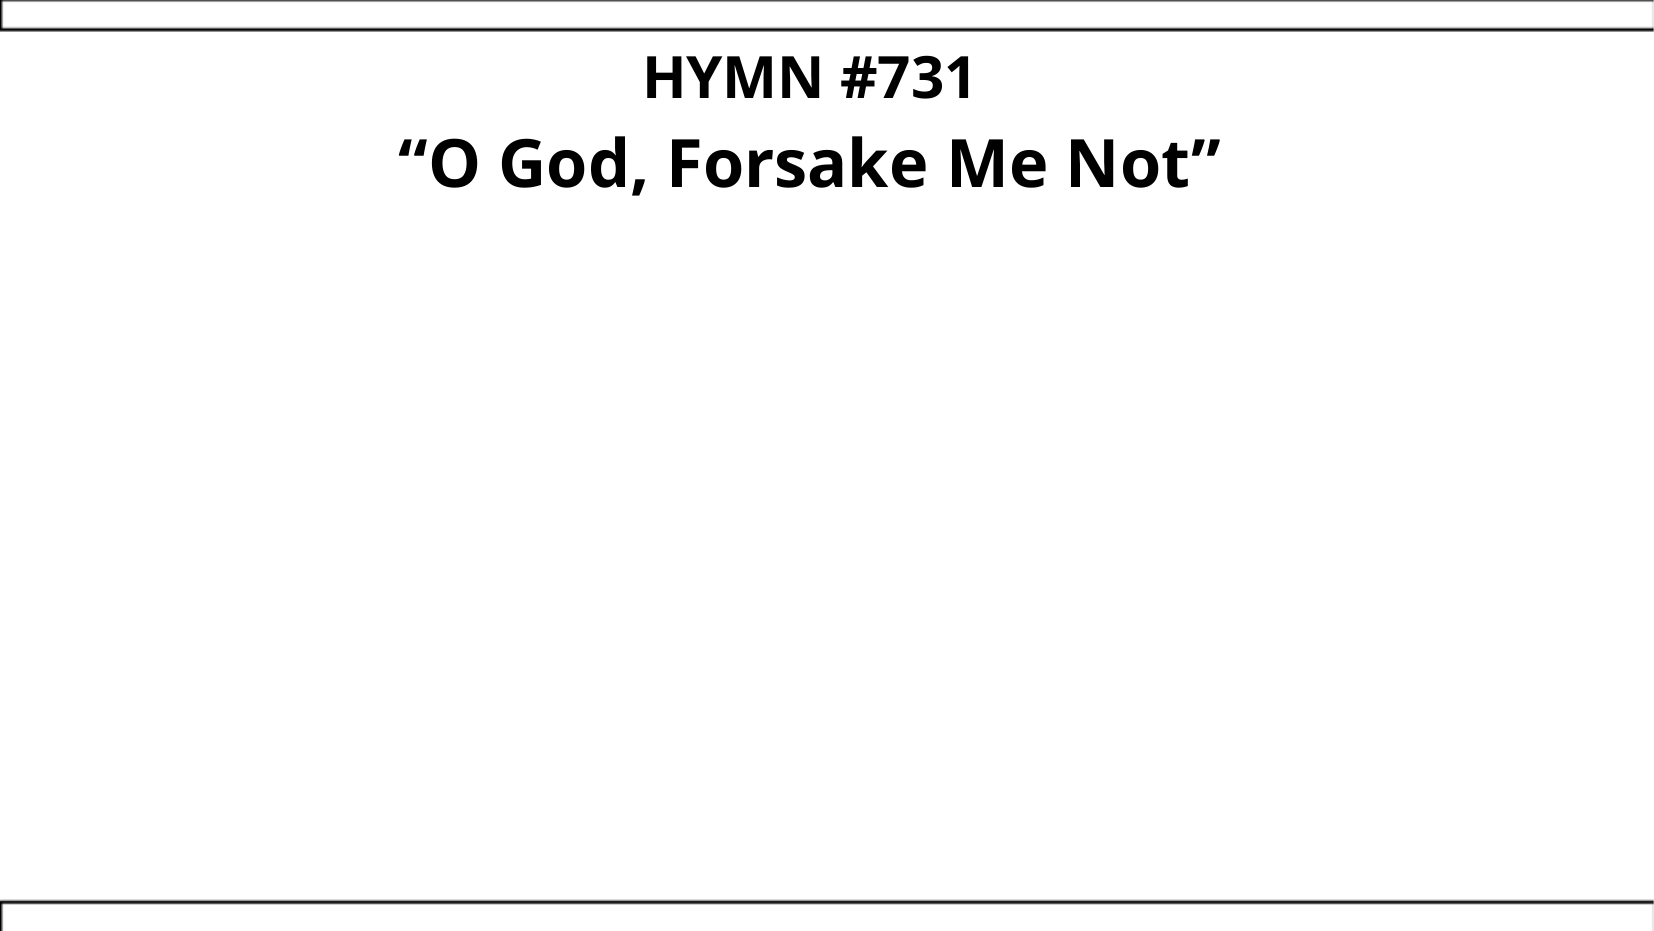

HYMN #731
“O God, Forsake Me Not”